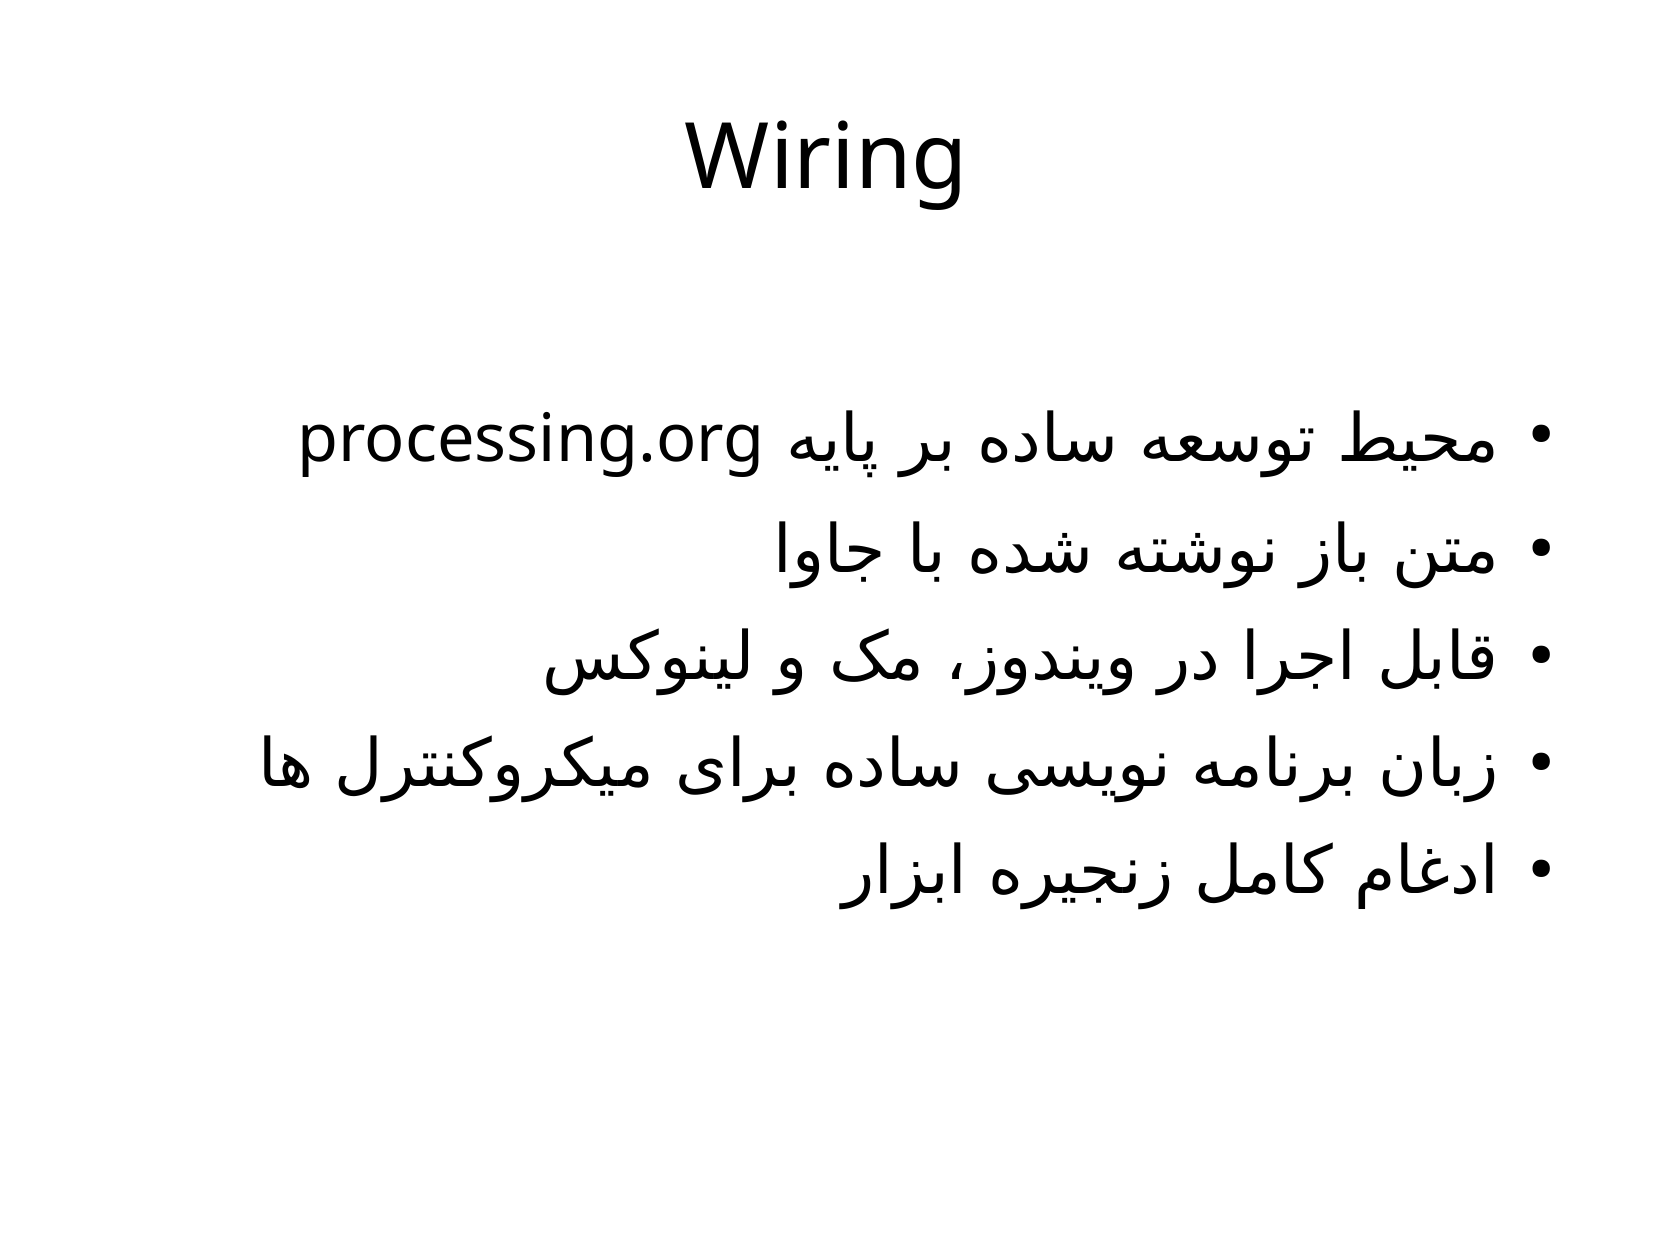

# Wiring
محیط توسعه ساده بر پایه processing.org
متن باز نوشته شده با جاوا
قابل اجرا در ویندوز، مک و لینوکس
زبان برنامه نویسی ساده برای میکروکنترل ها
ادغام کامل زنجیره ابزار